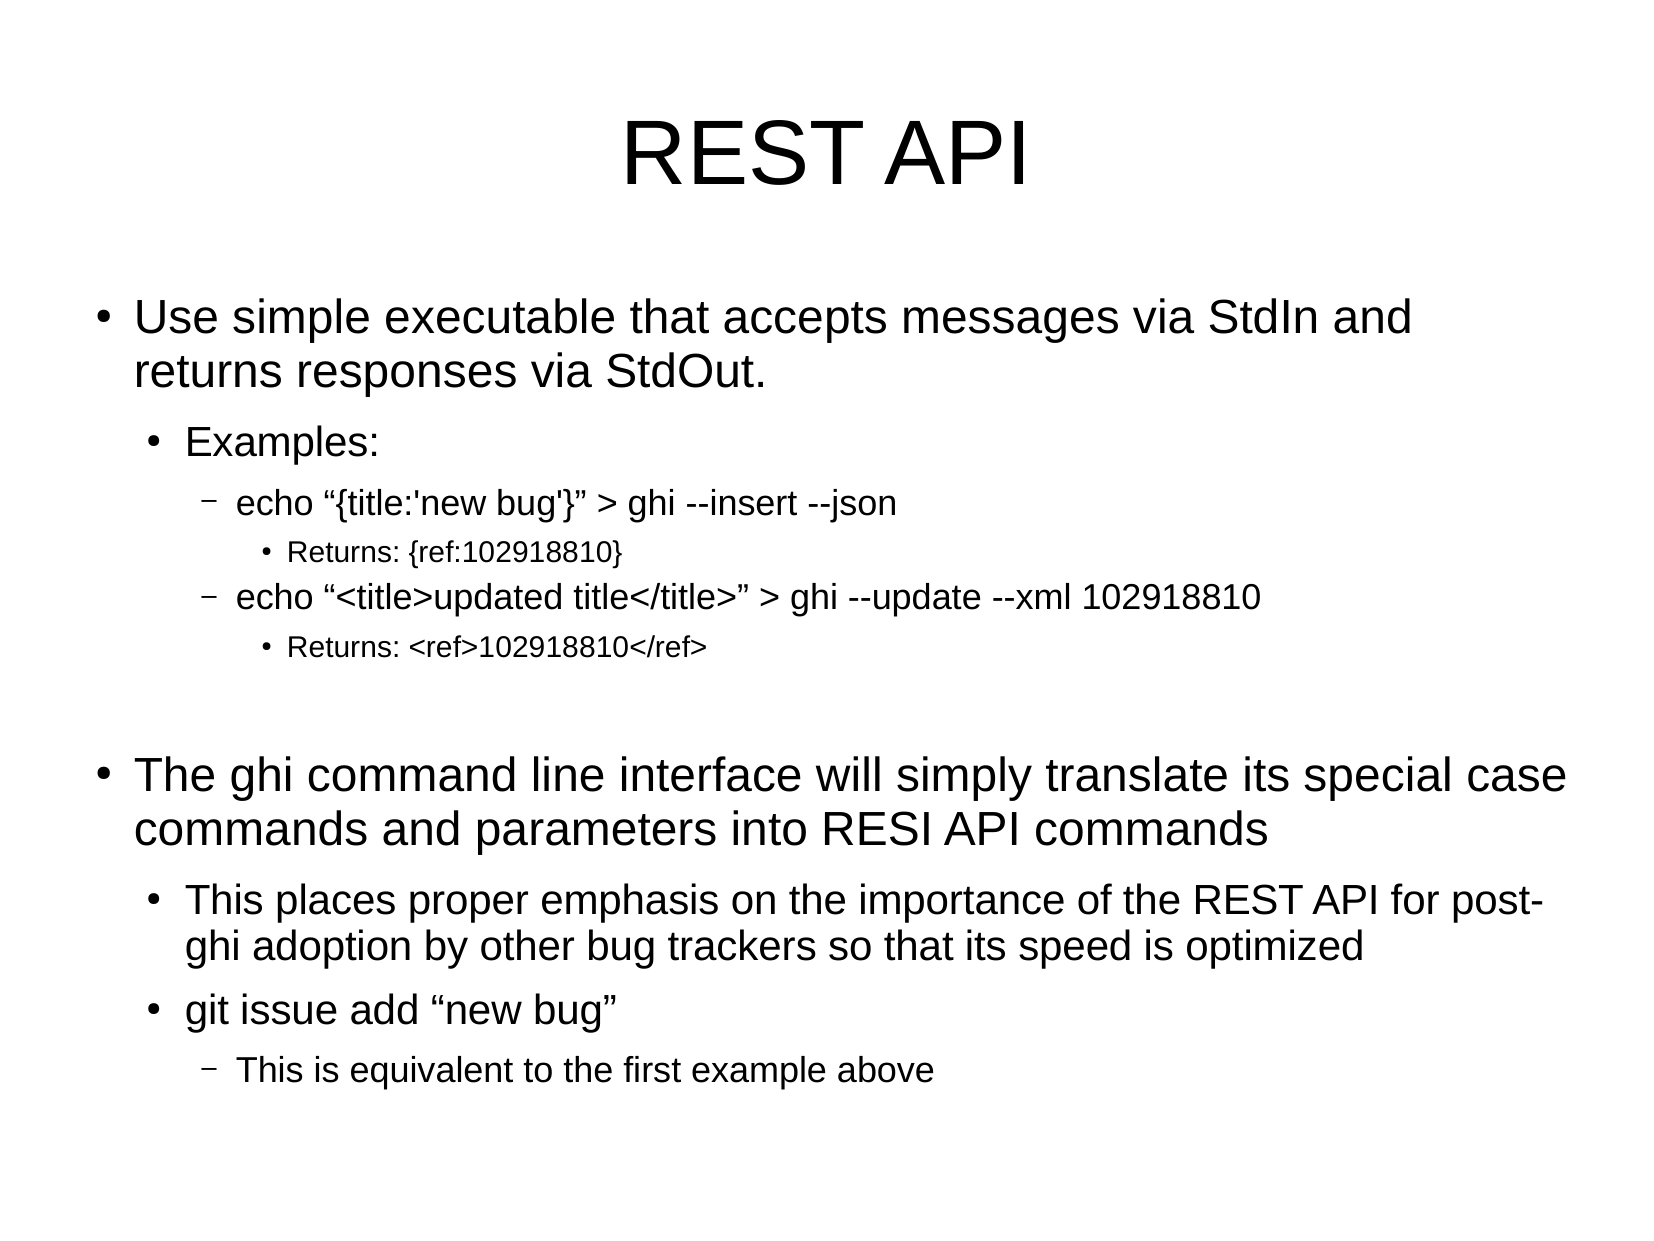

# REST API
Use simple executable that accepts messages via StdIn and returns responses via StdOut.
Examples:
echo “{title:'new bug'}” > ghi --insert --json
Returns: {ref:102918810}
echo “<title>updated title</title>” > ghi --update --xml 102918810
Returns: <ref>102918810</ref>
The ghi command line interface will simply translate its special case commands and parameters into RESI API commands
This places proper emphasis on the importance of the REST API for post-ghi adoption by other bug trackers so that its speed is optimized
git issue add “new bug”
This is equivalent to the first example above